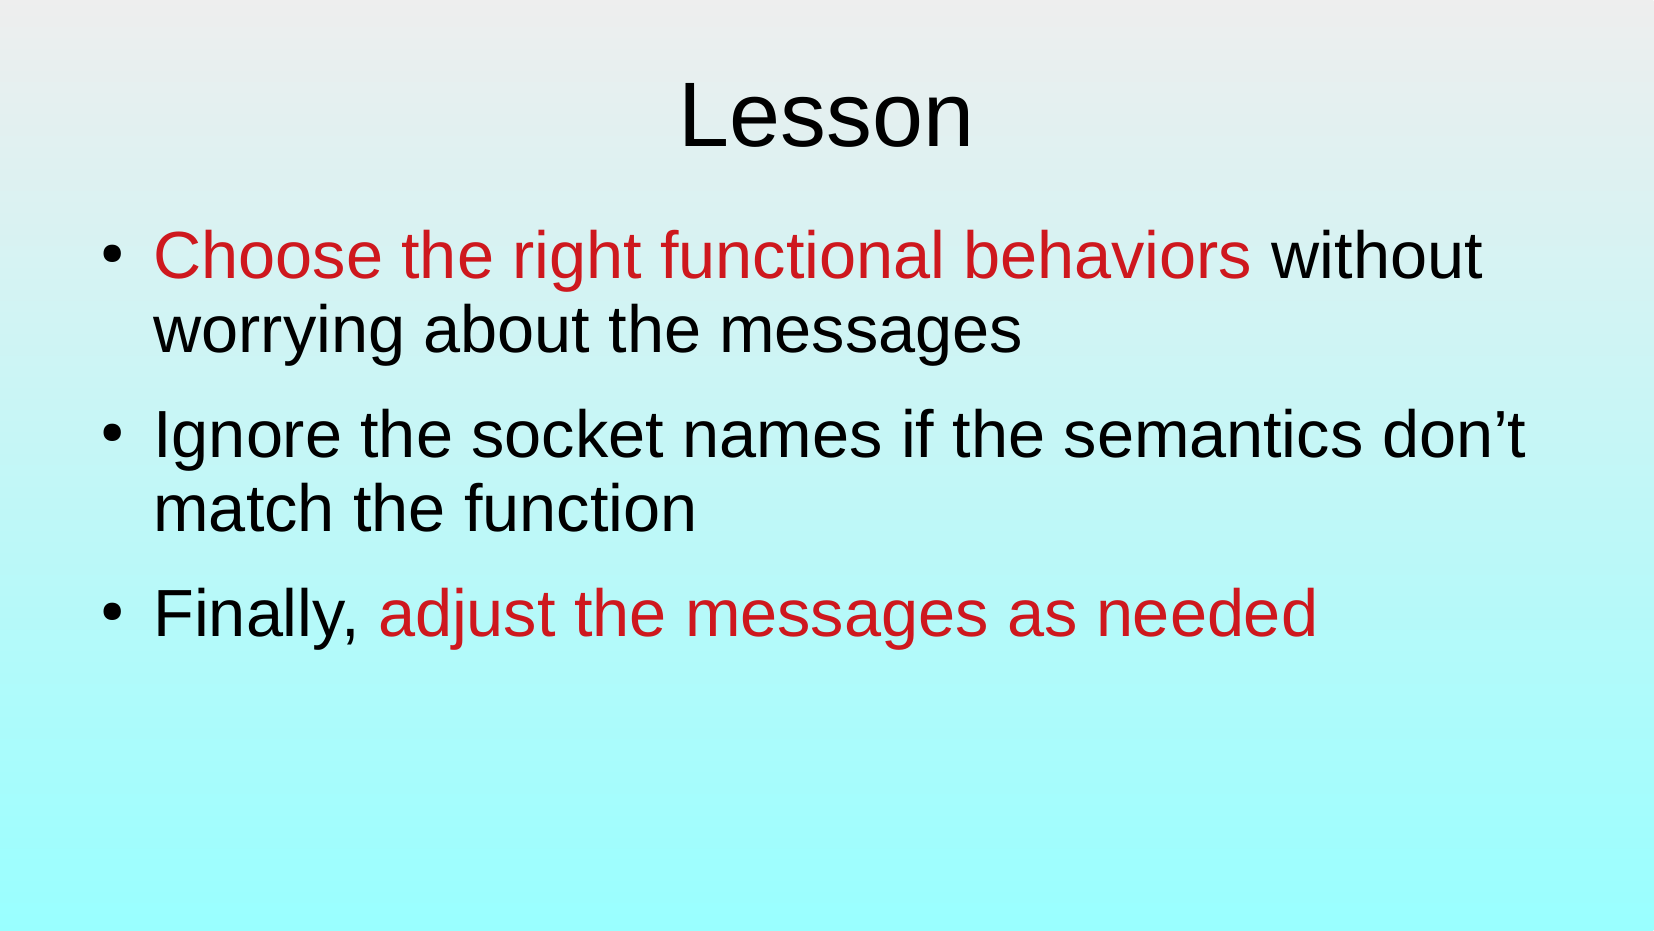

# Lesson
Choose the right functional behaviors without worrying about the messages
Ignore the socket names if the semantics don’t match the function
Finally, adjust the messages as needed